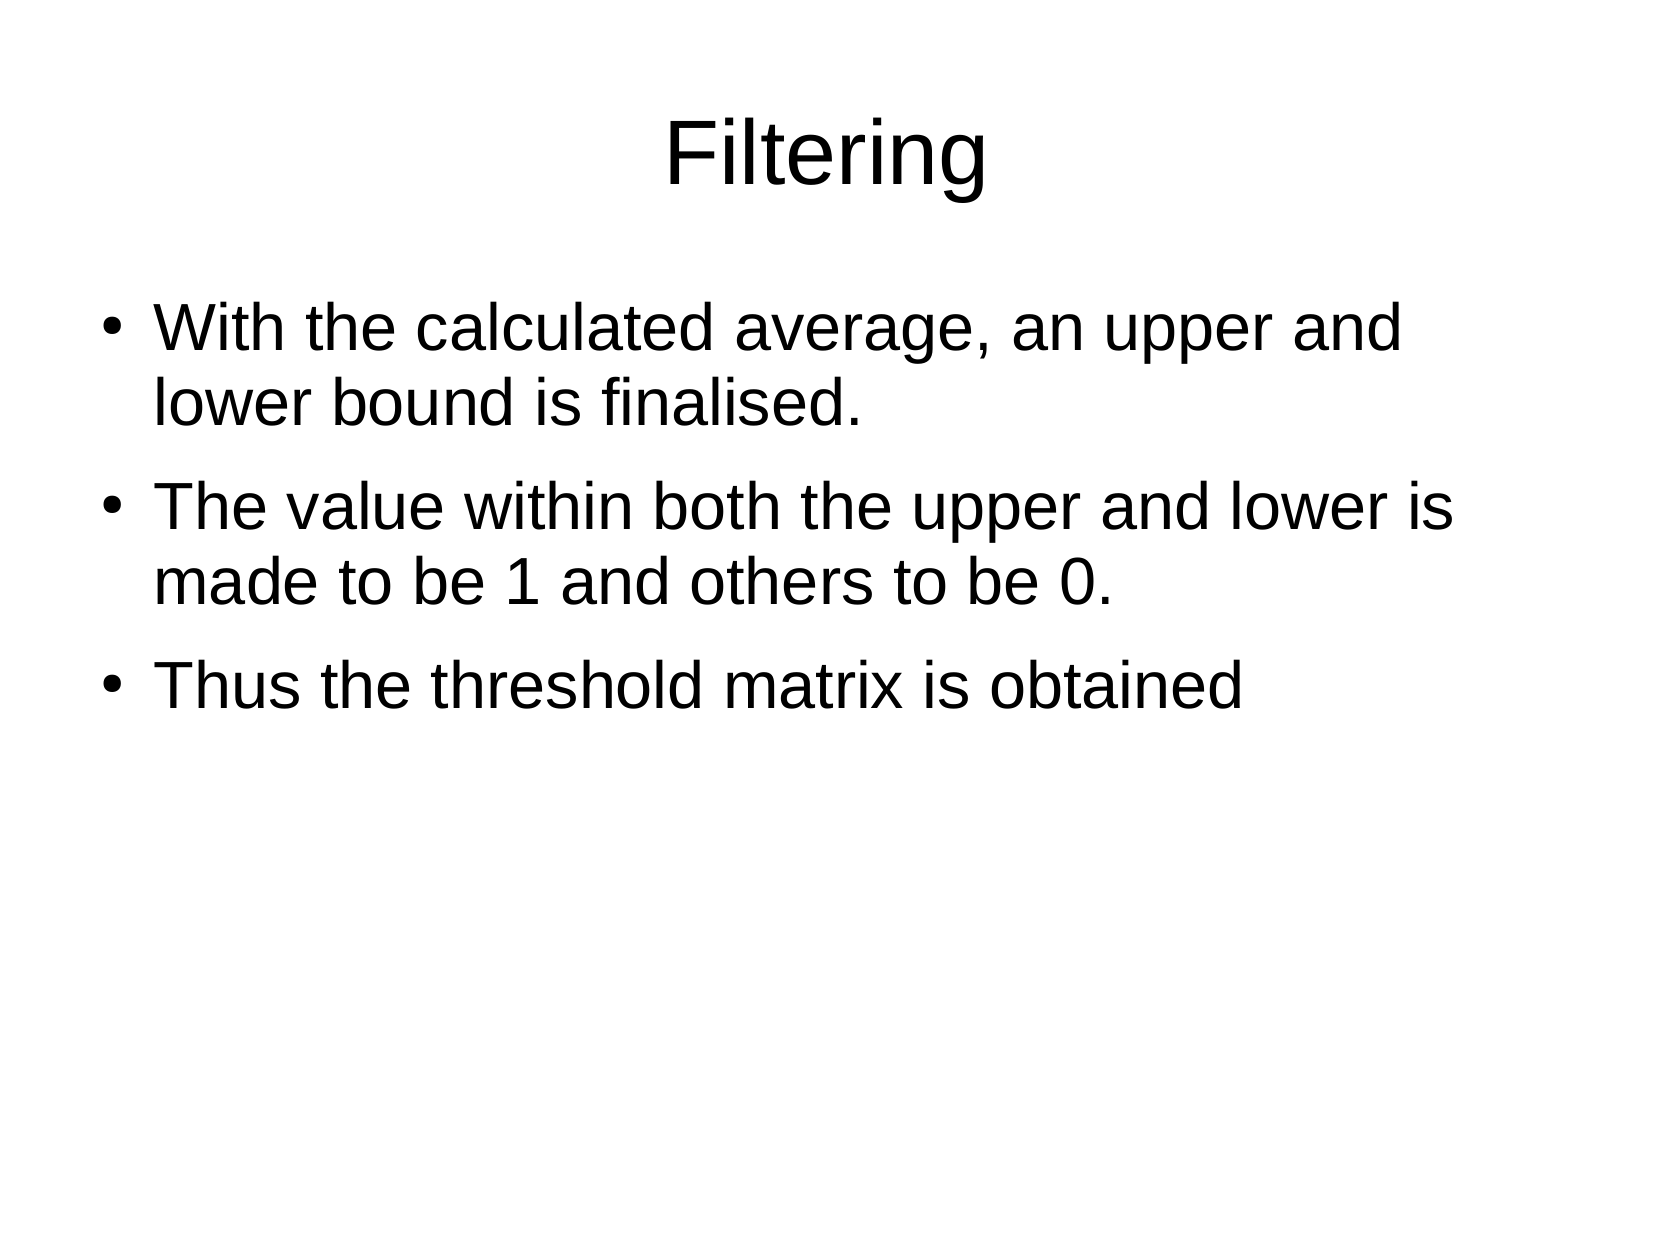

# Filtering
With the calculated average, an upper and lower bound is finalised.
The value within both the upper and lower is made to be 1 and others to be 0.
Thus the threshold matrix is obtained